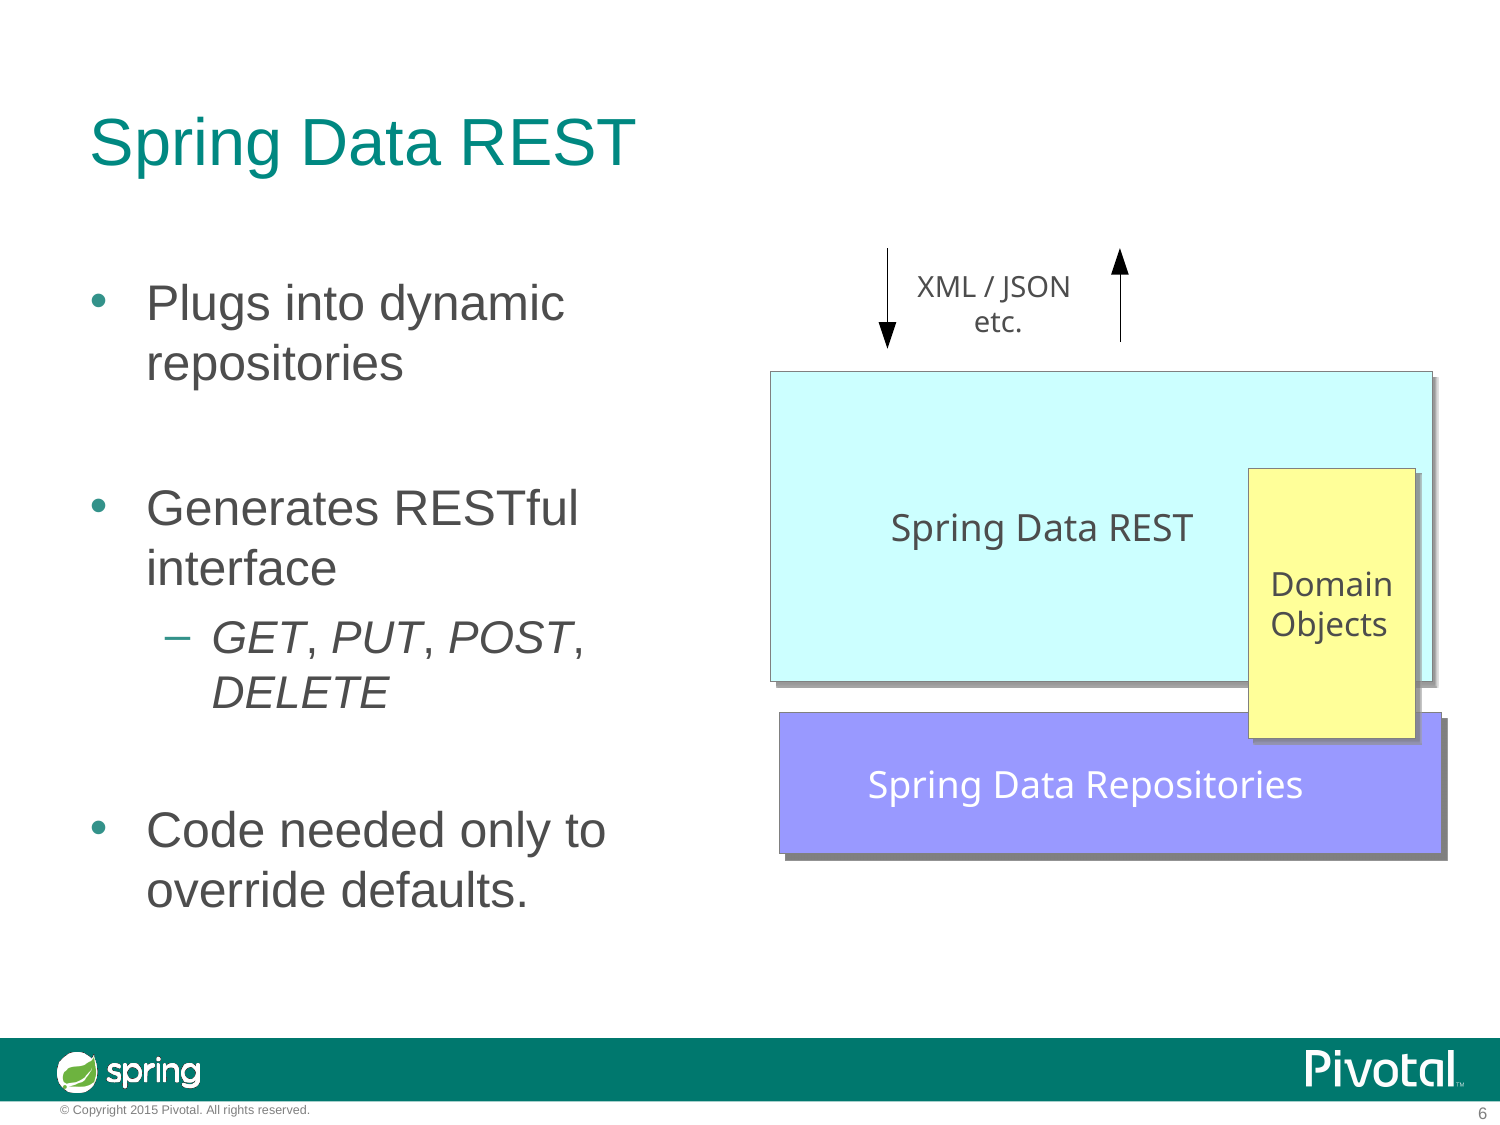

# Spring Data REST
XML / JSON
etc.
Plugs into dynamic repositories
Generates RESTful interface
GET, PUT, POST, DELETE
Code needed only to override defaults.
Spring Data REST
Domain
Objects
Spring Data Repositories